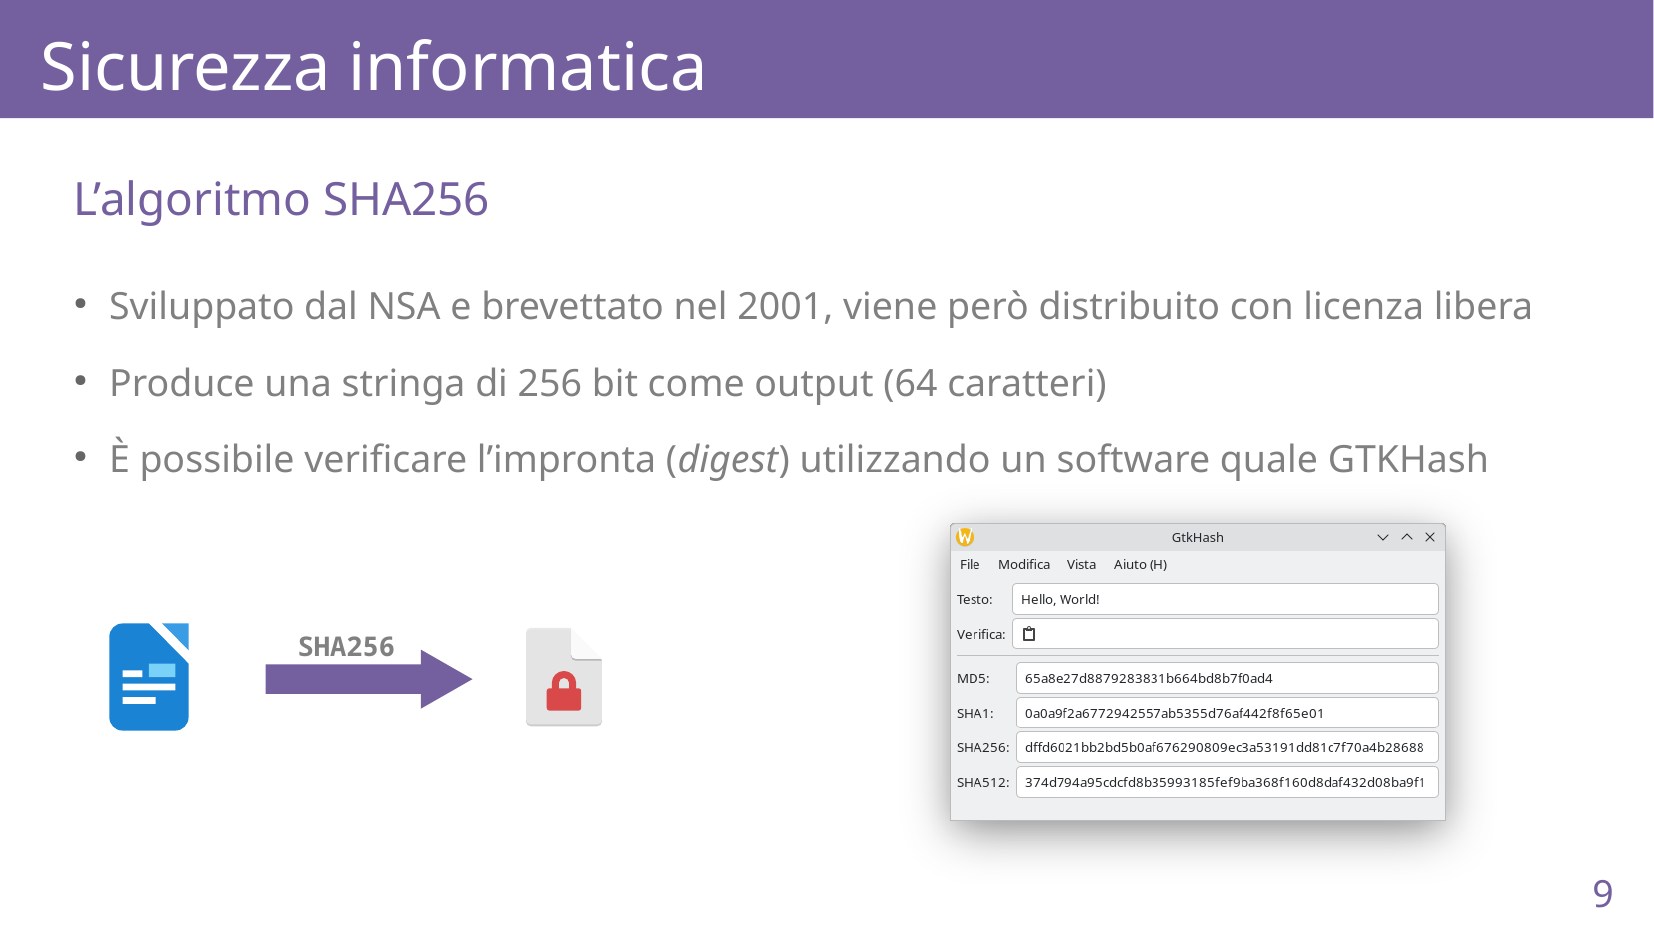

Sicurezza informatica
L’algoritmo SHA256
Sviluppato dal NSA e brevettato nel 2001, viene però distribuito con licenza libera
Produce una stringa di 256 bit come output (64 caratteri)
È possibile verificare l’impronta (digest) utilizzando un software quale GTKHash
SHA256